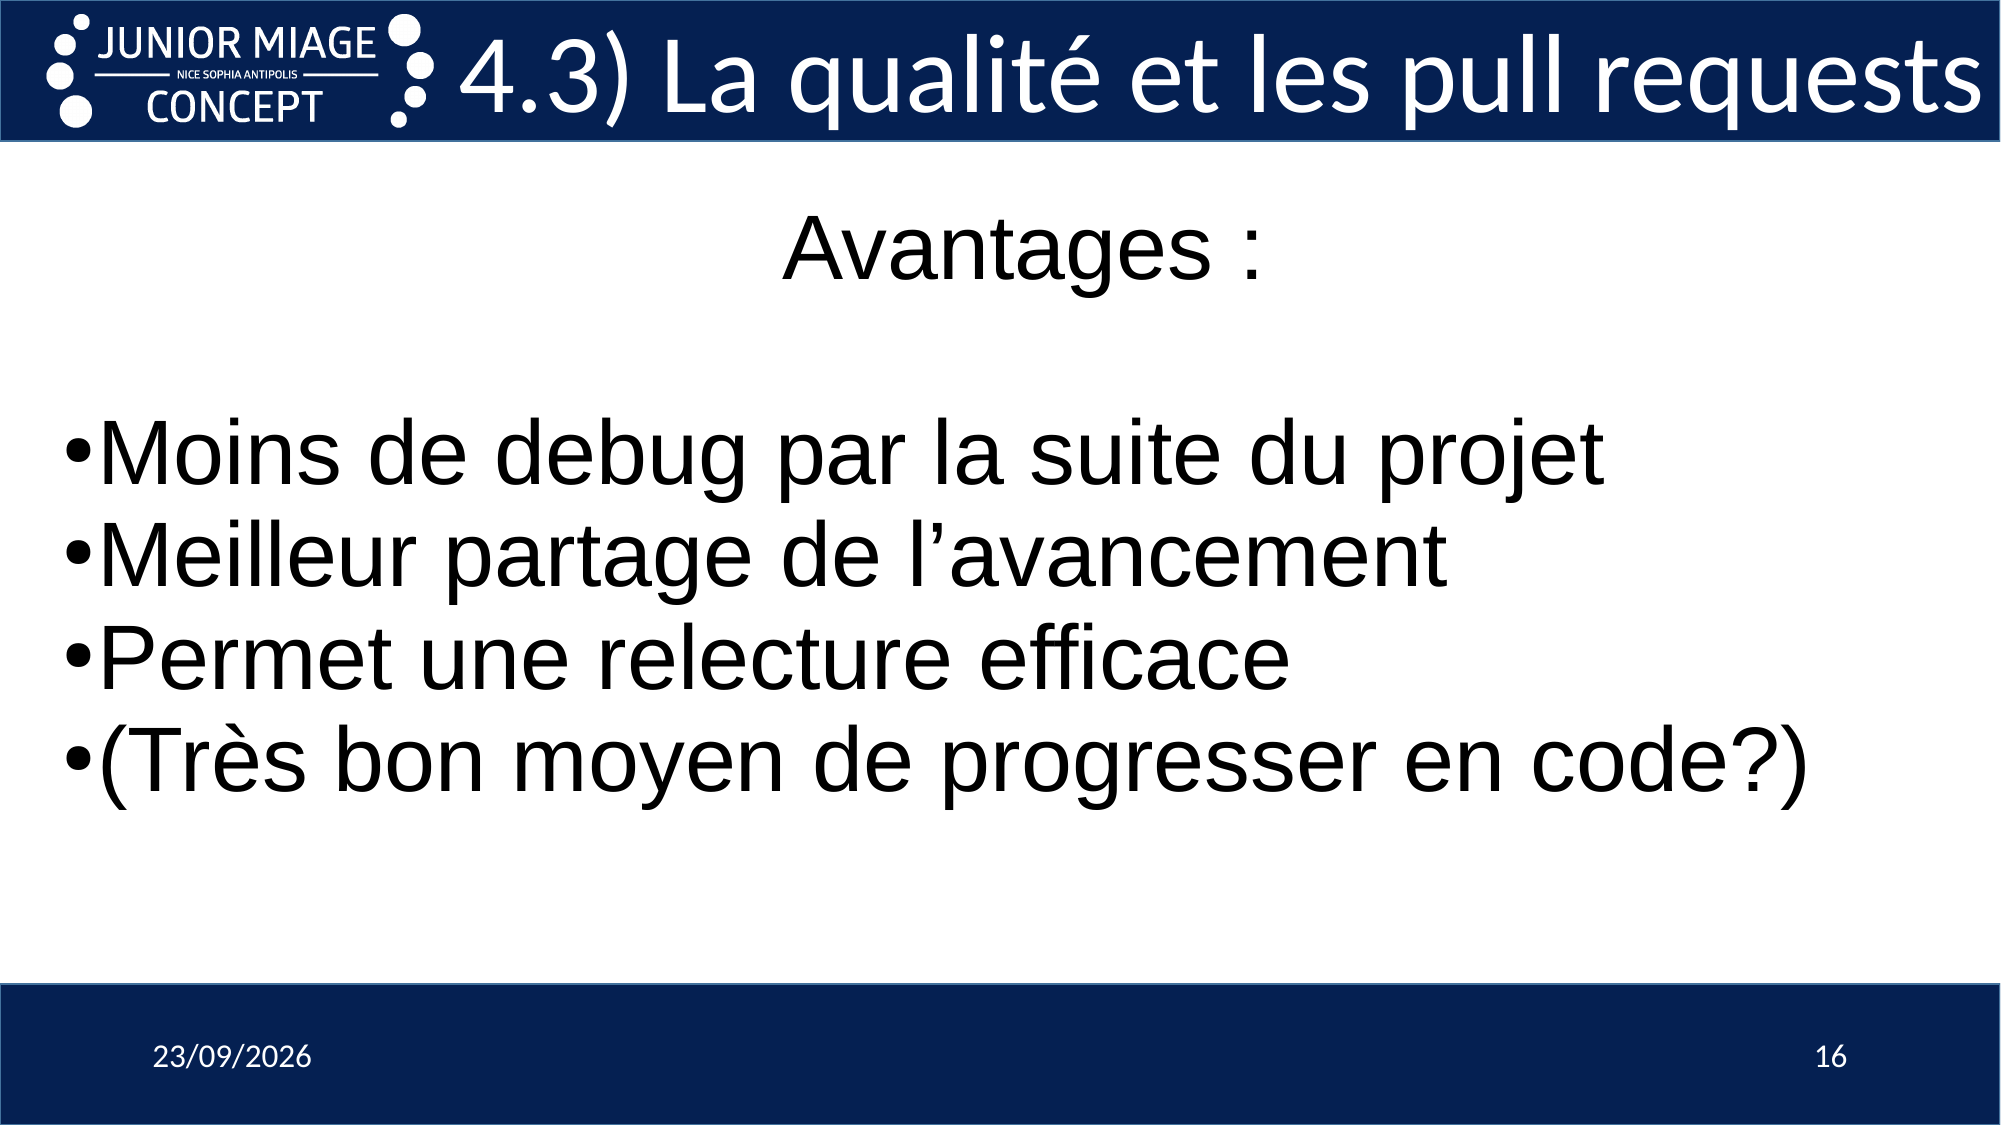

4.3) La qualité et les pull requests
Avantages :
Moins de debug par la suite du projet
Meilleur partage de l’avancement
Permet une relecture efficace
(Très bon moyen de progresser en code?)